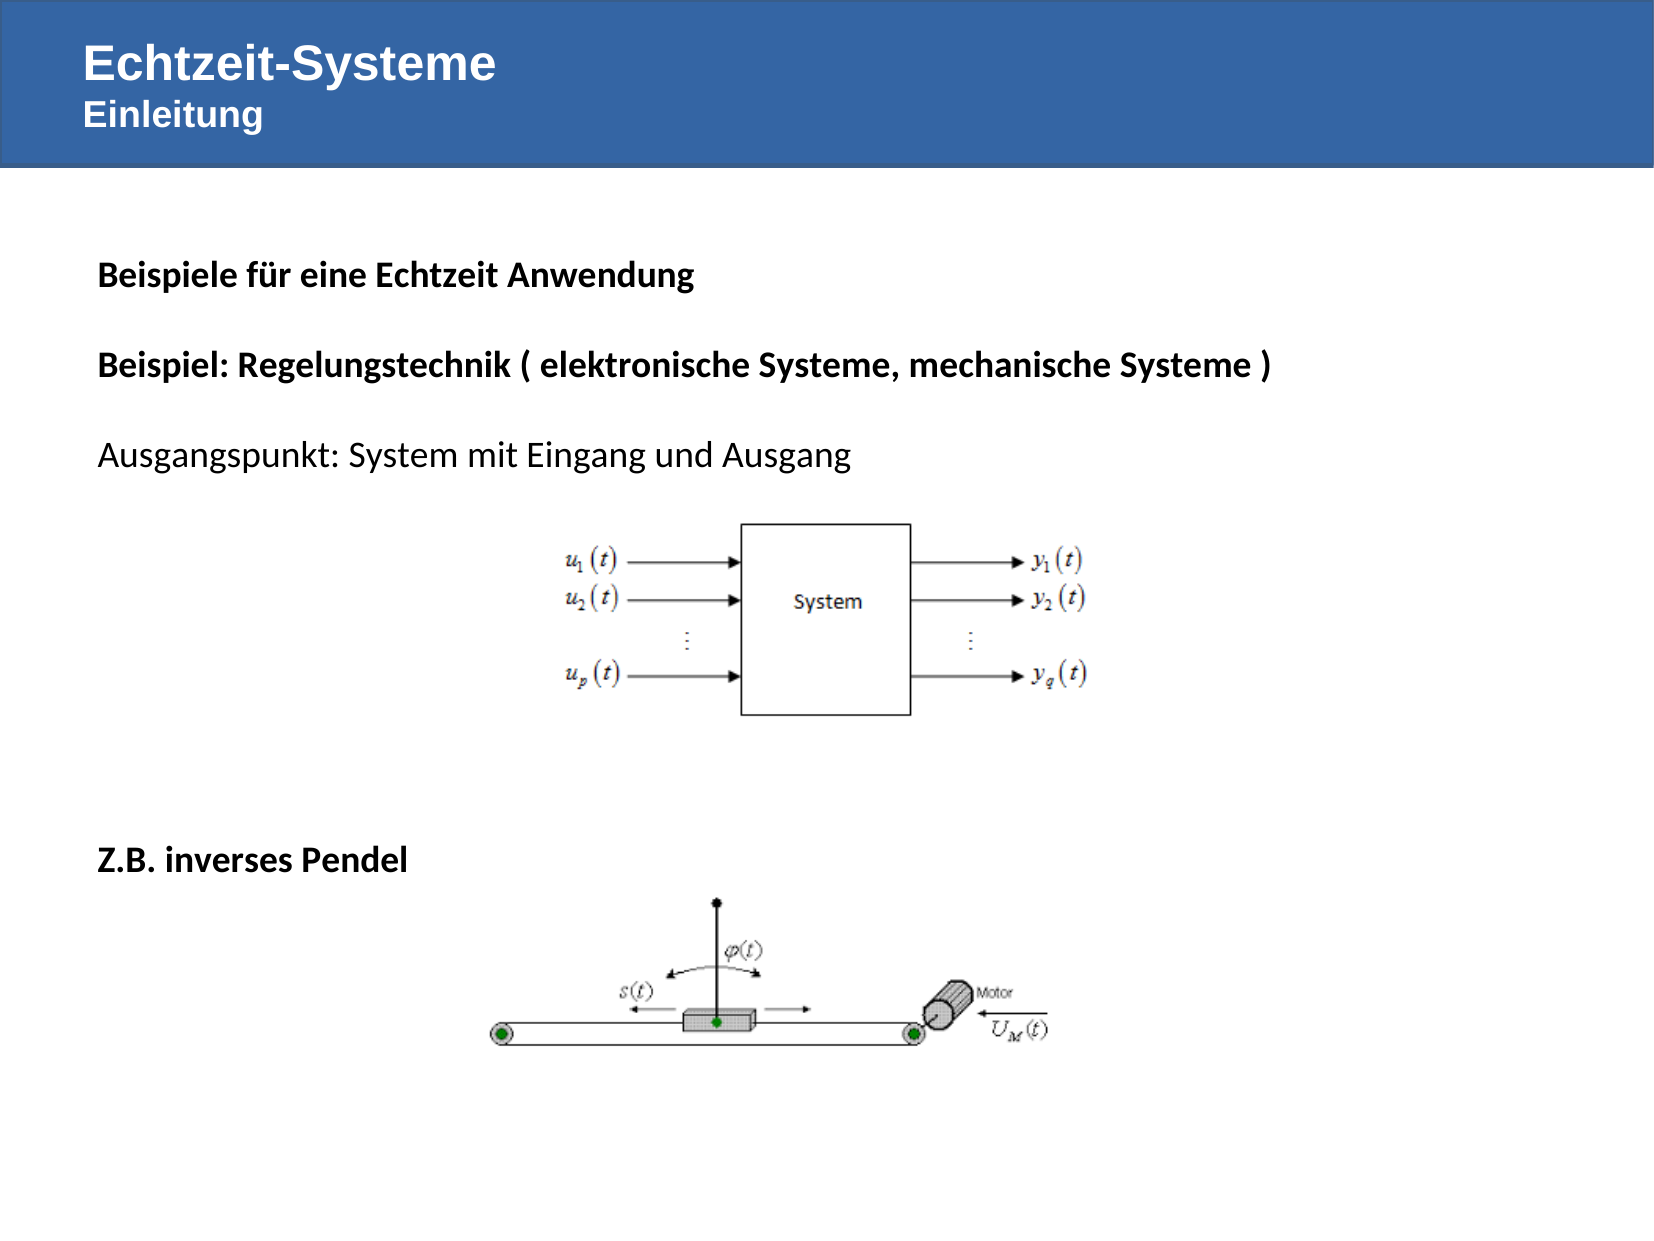

# Echtzeit-Systeme Einleitung
Beispiele für eine Echtzeit Anwendung
Beispiel: Regelungstechnik ( elektronische Systeme, mechanische Systeme )
Ausgangspunkt: System mit Eingang und Ausgang
Z.B. inverses Pendel